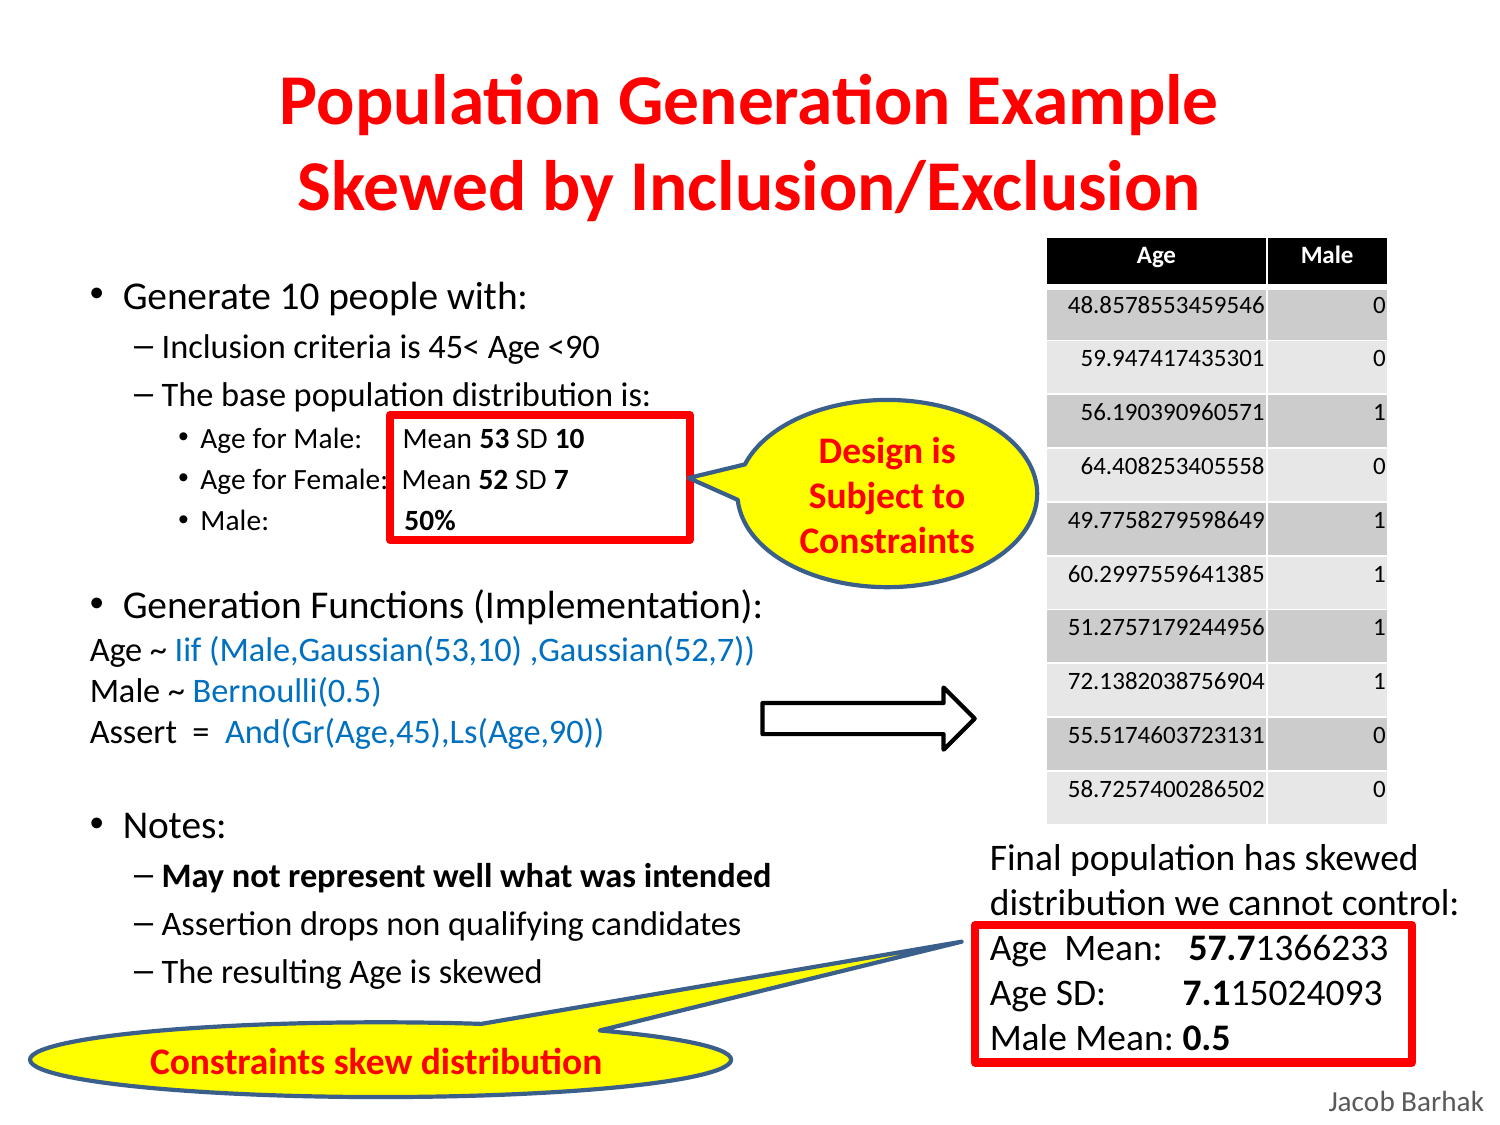

Population Generation Example
Skewed by Inclusion/Exclusion
| Age | Male |
| --- | --- |
| 48.8578553459546 | 0 |
| 59.947417435301 | 0 |
| 56.190390960571 | 1 |
| 64.408253405558 | 0 |
| 49.7758279598649 | 1 |
| 60.2997559641385 | 1 |
| 51.2757179244956 | 1 |
| 72.1382038756904 | 1 |
| 55.5174603723131 | 0 |
| 58.7257400286502 | 0 |
Generate 10 people with:
Inclusion criteria is 45< Age <90
The base population distribution is:
Age for Male: Mean 53 SD 10
Age for Female: Mean 52 SD 7
Male: 50%
Generation Functions (Implementation):
Age ~ Iif (Male,Gaussian(53,10) ,Gaussian(52,7))
Male ~ Bernoulli(0.5)
Assert = And(Gr(Age,45),Ls(Age,90))
Notes:
May not represent well what was intended
Assertion drops non qualifying candidates
The resulting Age is skewed
Design is Subject to Constraints
Final population has skewed distribution we cannot control:
Age Mean: 57.71366233
Age SD: 7.115024093
Male Mean: 0.5
Constraints skew distribution